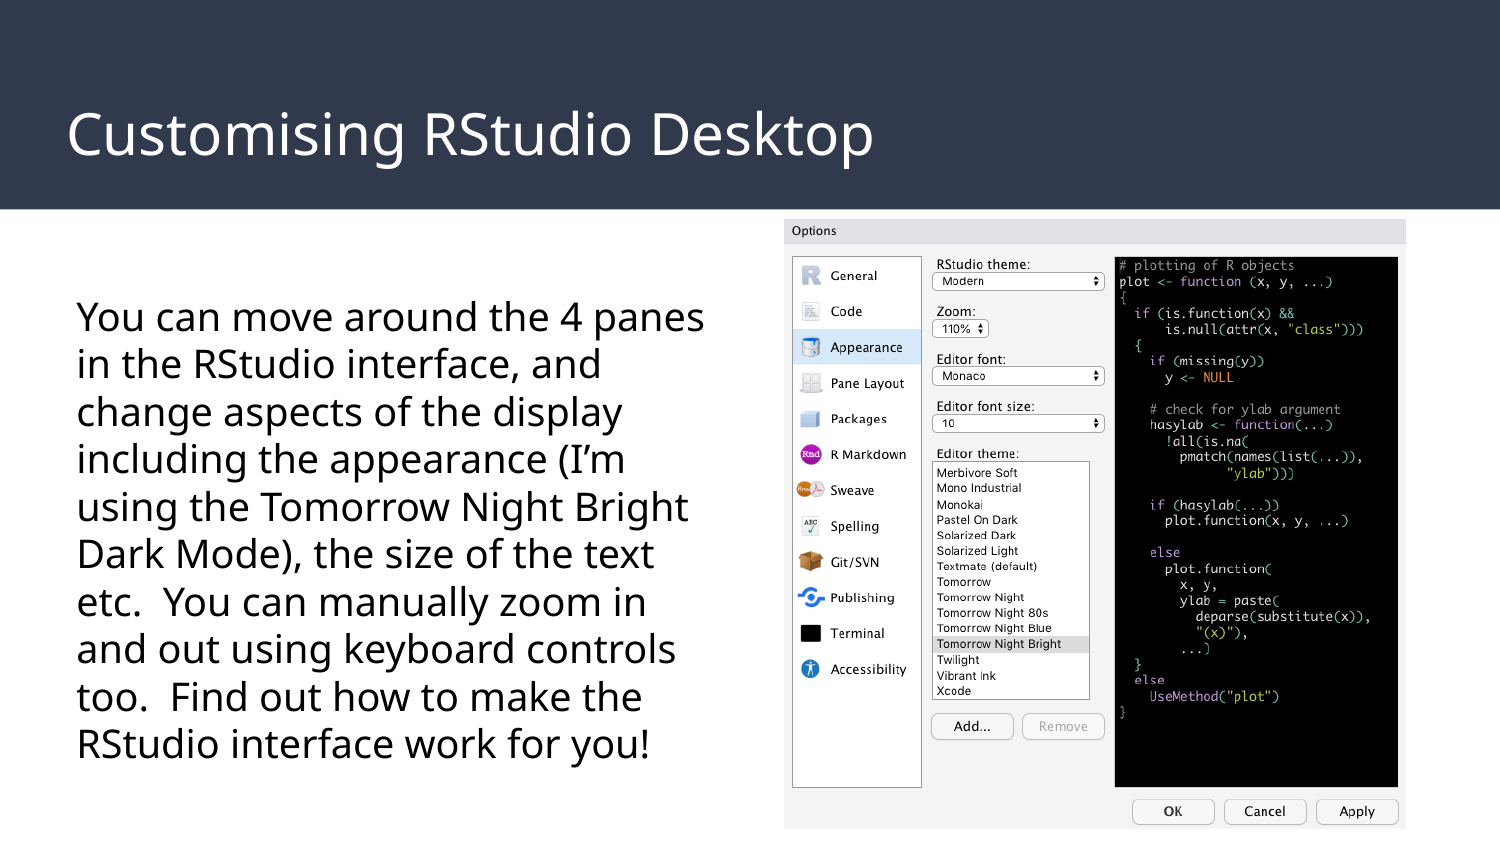

# Customising RStudio Desktop
You can move around the 4 panes in the RStudio interface, and change aspects of the display including the appearance (I’m using the Tomorrow Night Bright Dark Mode), the size of the text etc. You can manually zoom in and out using keyboard controls too. Find out how to make the RStudio interface work for you!